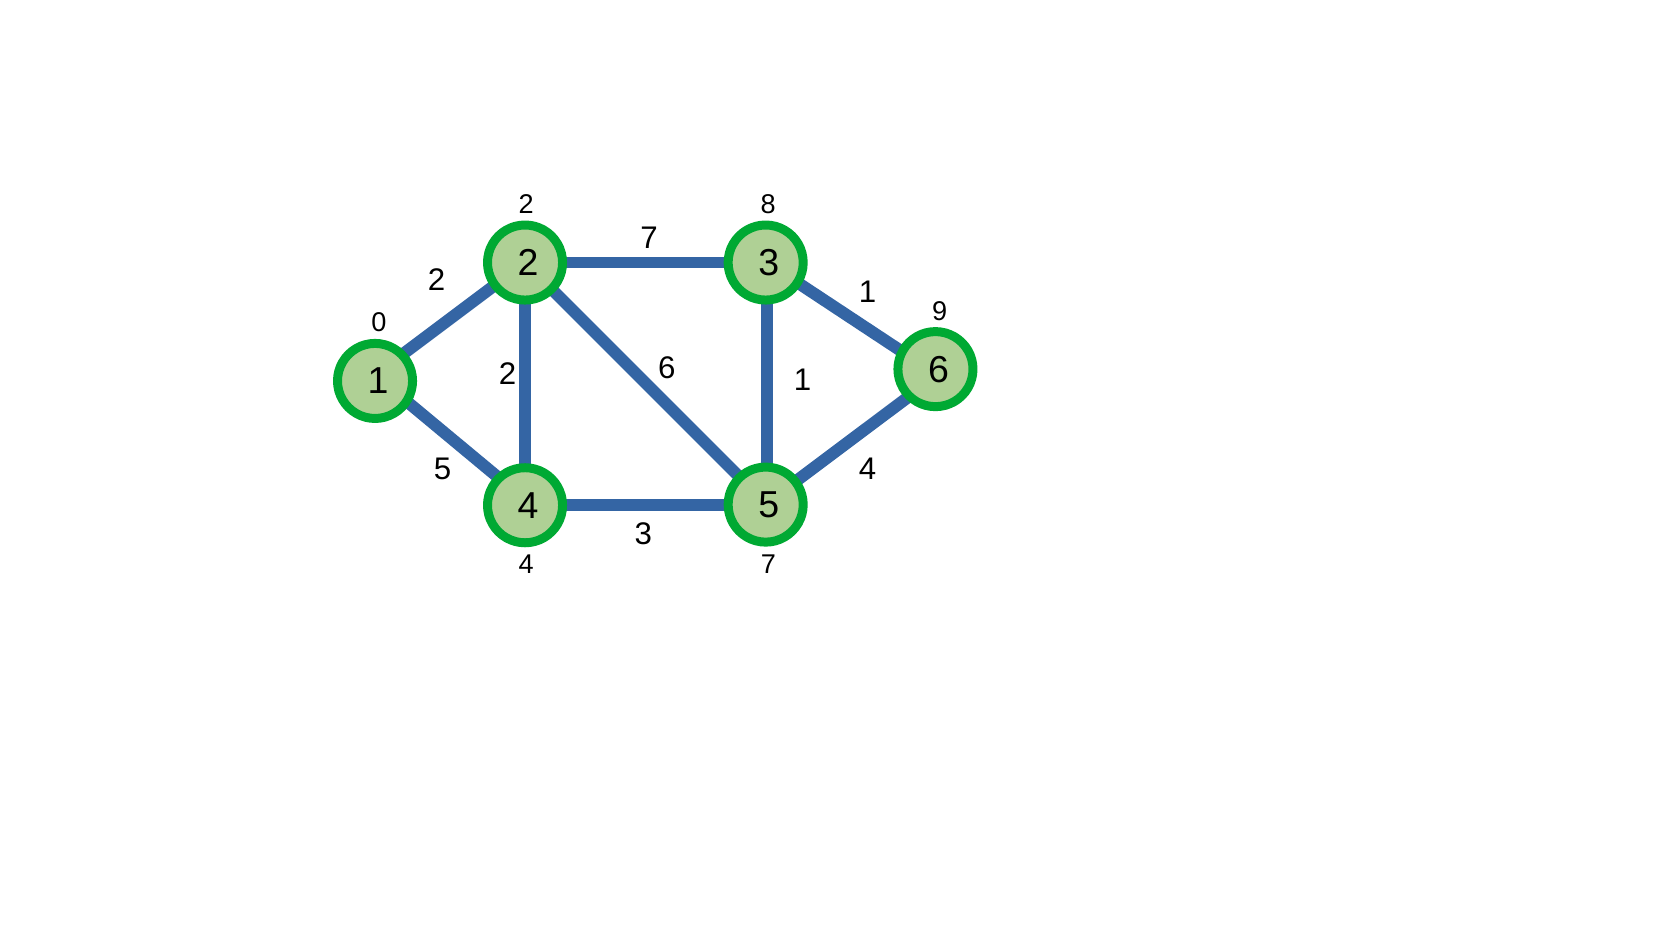

2
8
7
2
3
2
1
9
0
6
6
1
2
1
5
4
5
4
3
4
7